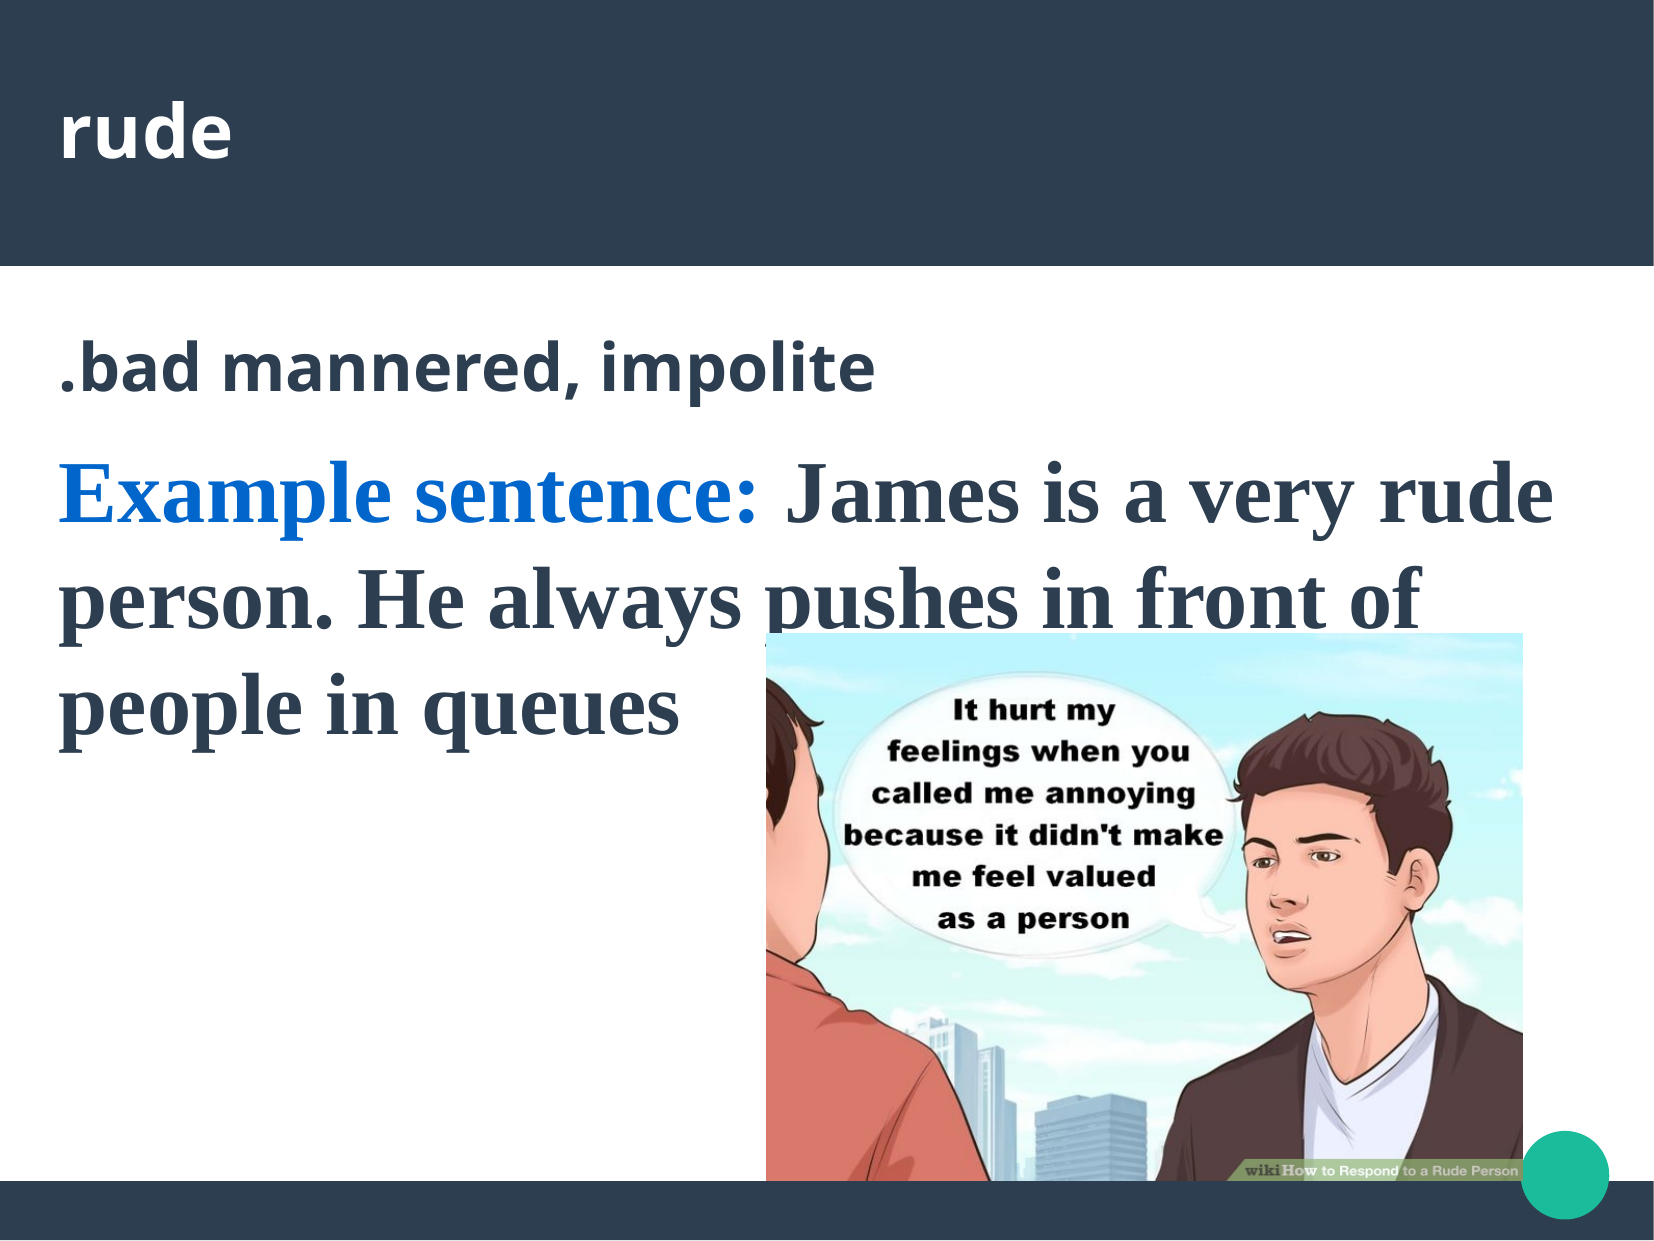

# rude
bad mannered, impolite.
Example sentence: James is a very rude person. He always pushes in front of people in queues